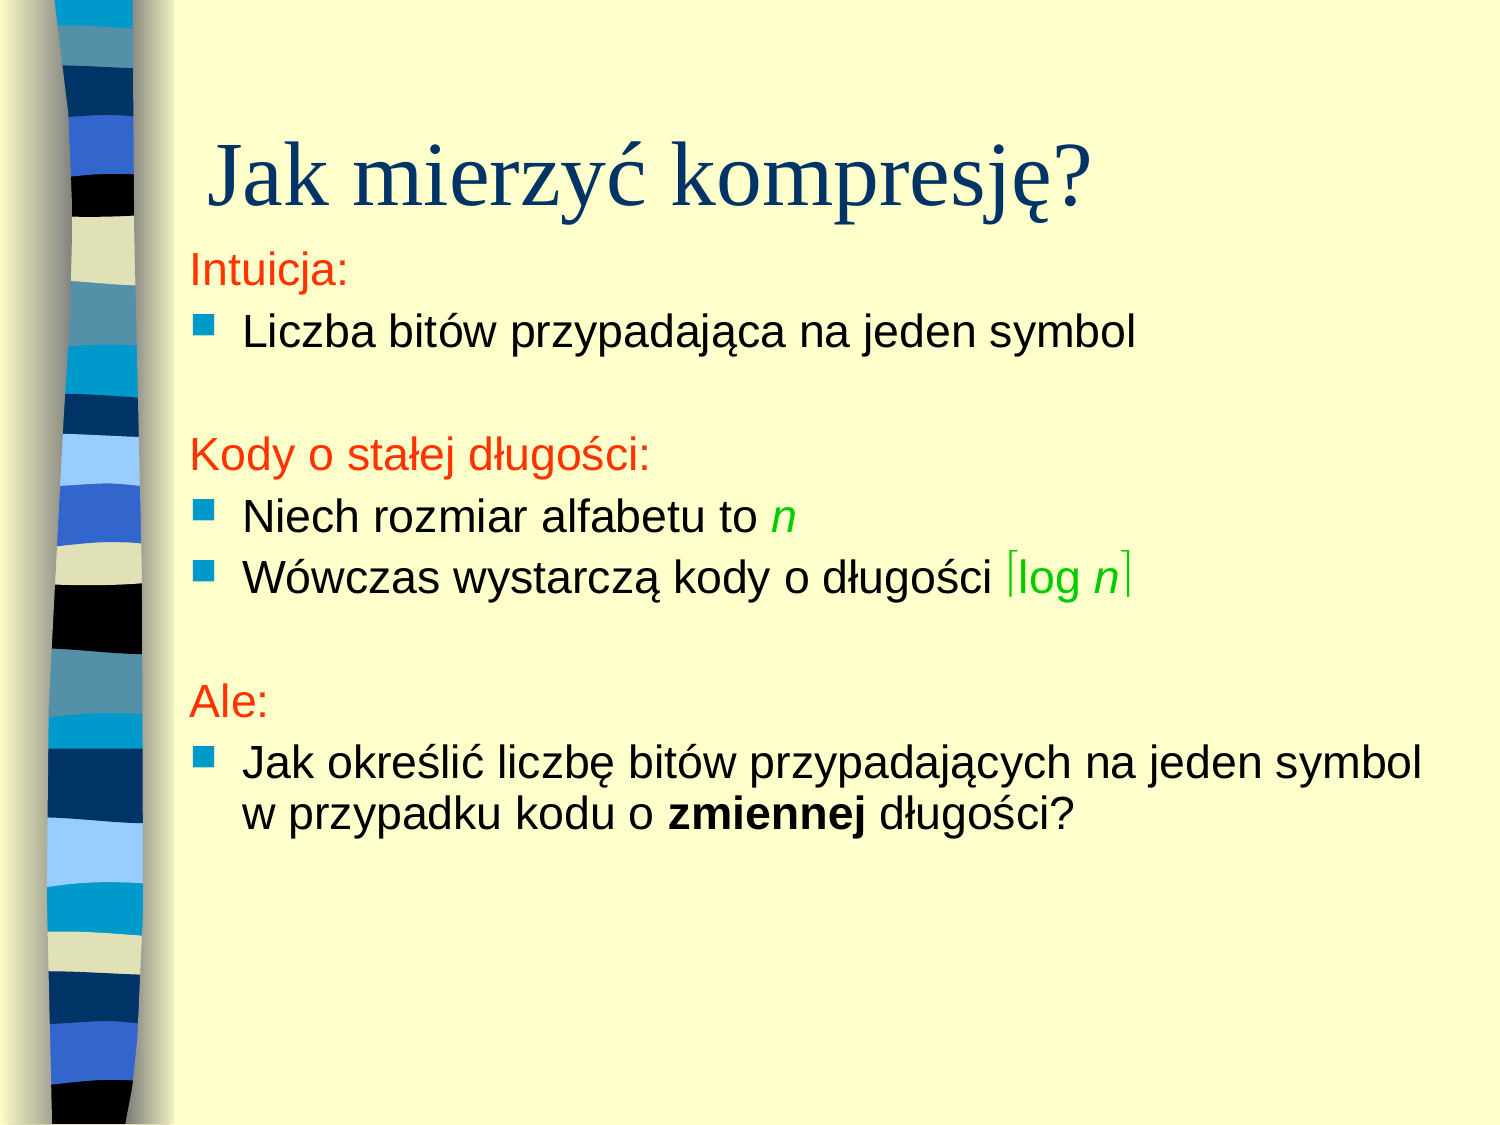

# Jak mierzyć kompresję?
Intuicja:
Liczba bitów przypadająca na jeden symbol
Kody o stałej długości:
Niech rozmiar alfabetu to n
Wówczas wystarczą kody o długości log n
Ale:
Jak określić liczbę bitów przypadających na jeden symbol w przypadku kodu o zmiennej długości?